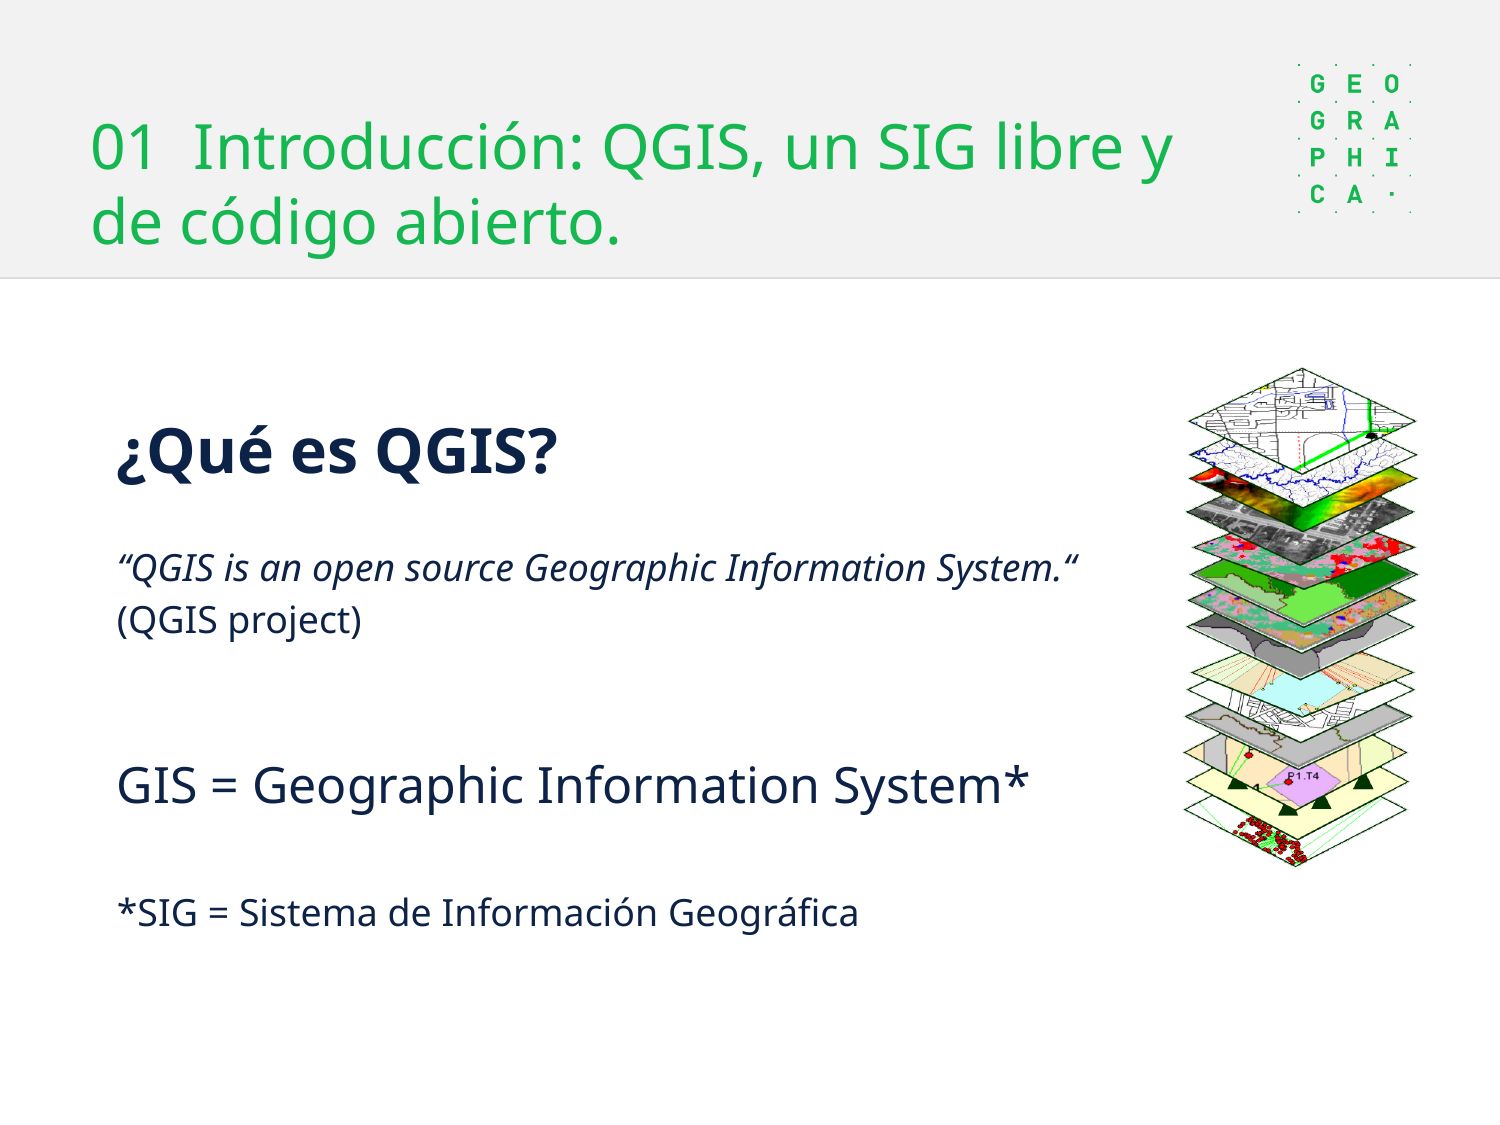

# 01 Introducción: QGIS, un SIG libre y de código abierto.
¿Qué es QGIS?
“QGIS is an open source Geographic Information System.“
(QGIS project)
GIS = Geographic Information System*
*SIG = Sistema de Información Geográfica